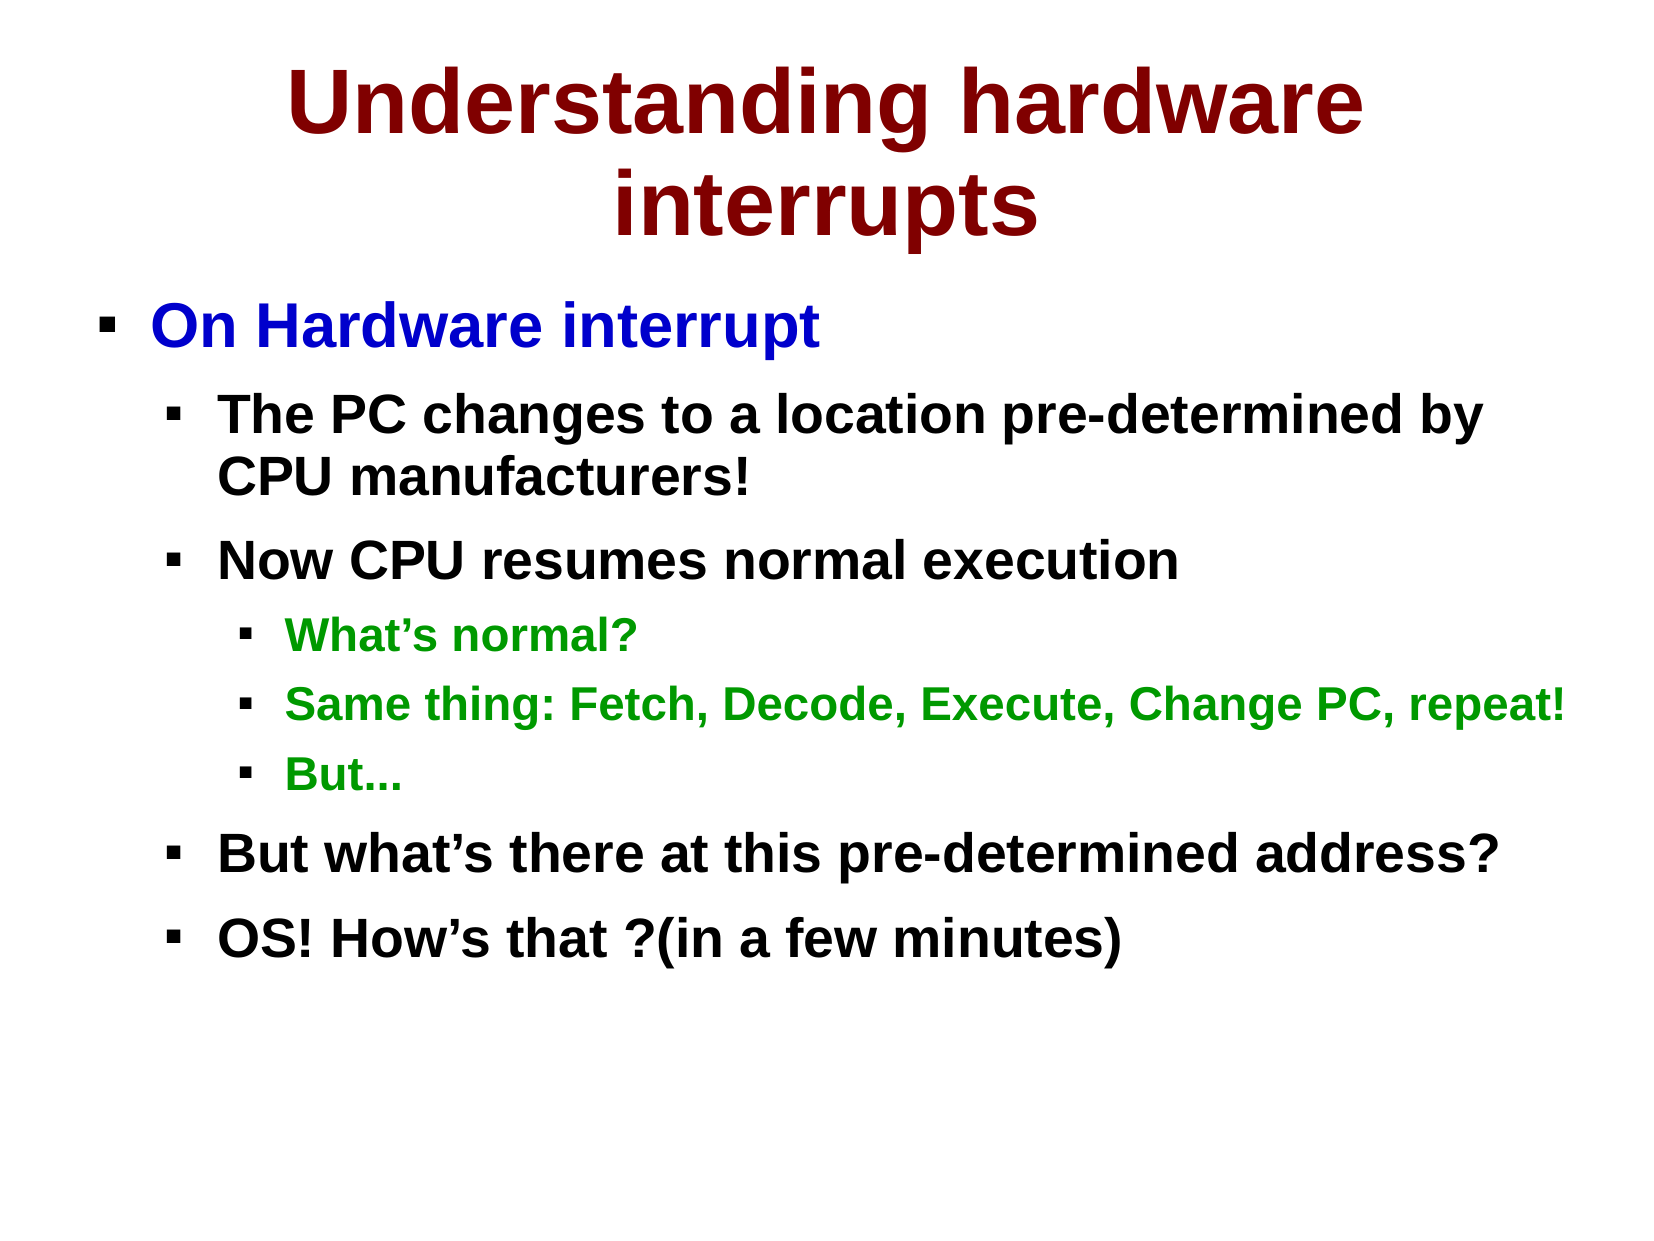

# Understanding hardware interrupts
On Hardware interrupt
The PC changes to a location pre-determined by CPU manufacturers!
Now CPU resumes normal execution
What’s normal?
Same thing: Fetch, Decode, Execute, Change PC, repeat!
But...
But what’s there at this pre-determined address?
OS! How’s that ?(in a few minutes)